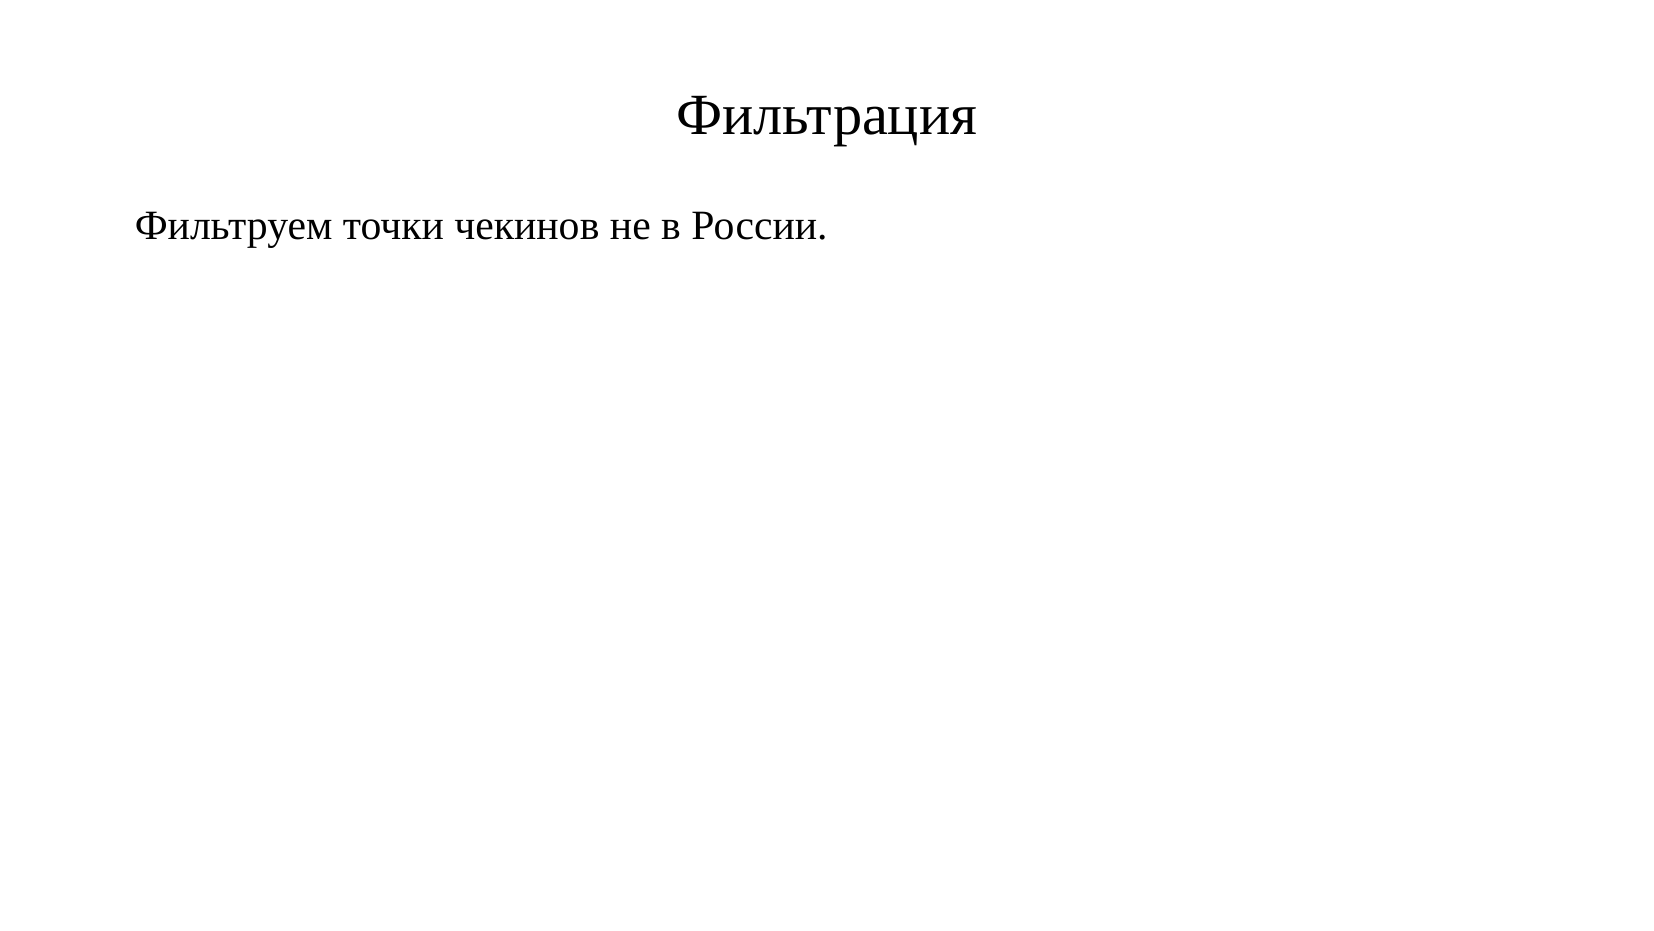

Фильтрация
Фильтруем точки чекинов не в России.